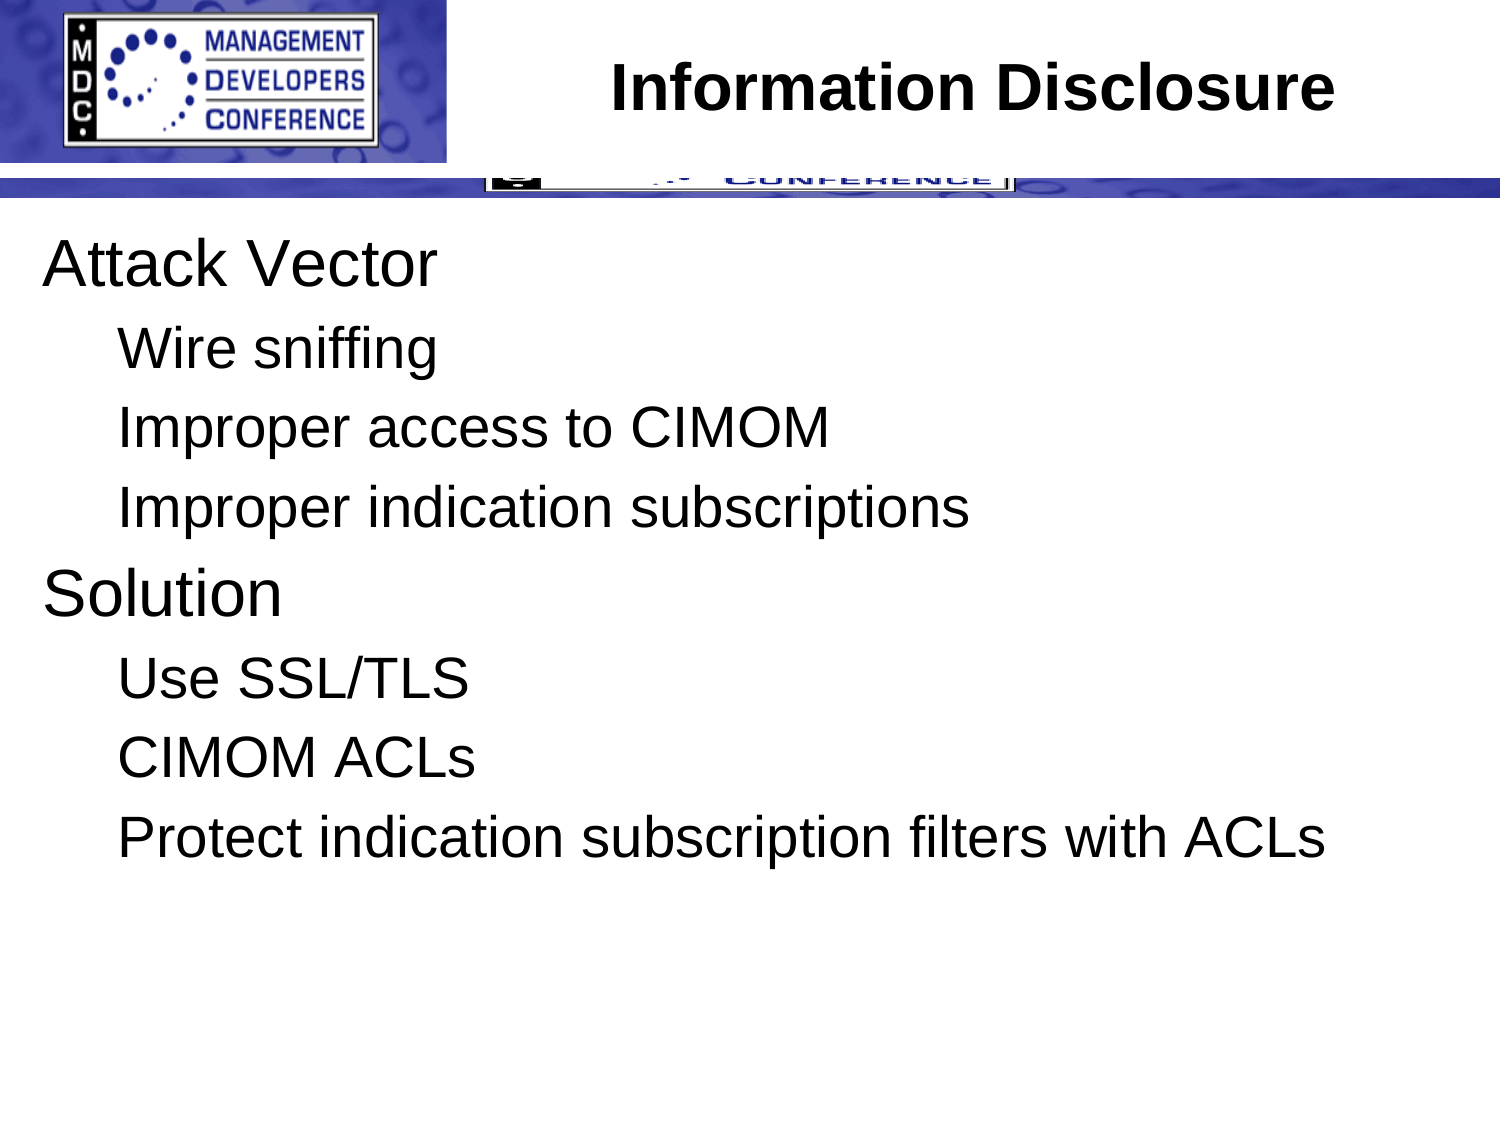

# Information Disclosure
Attack Vector
Wire sniffing
Improper access to CIMOM
Improper indication subscriptions
Solution
Use SSL/TLS
CIMOM ACLs
Protect indication subscription filters with ACLs